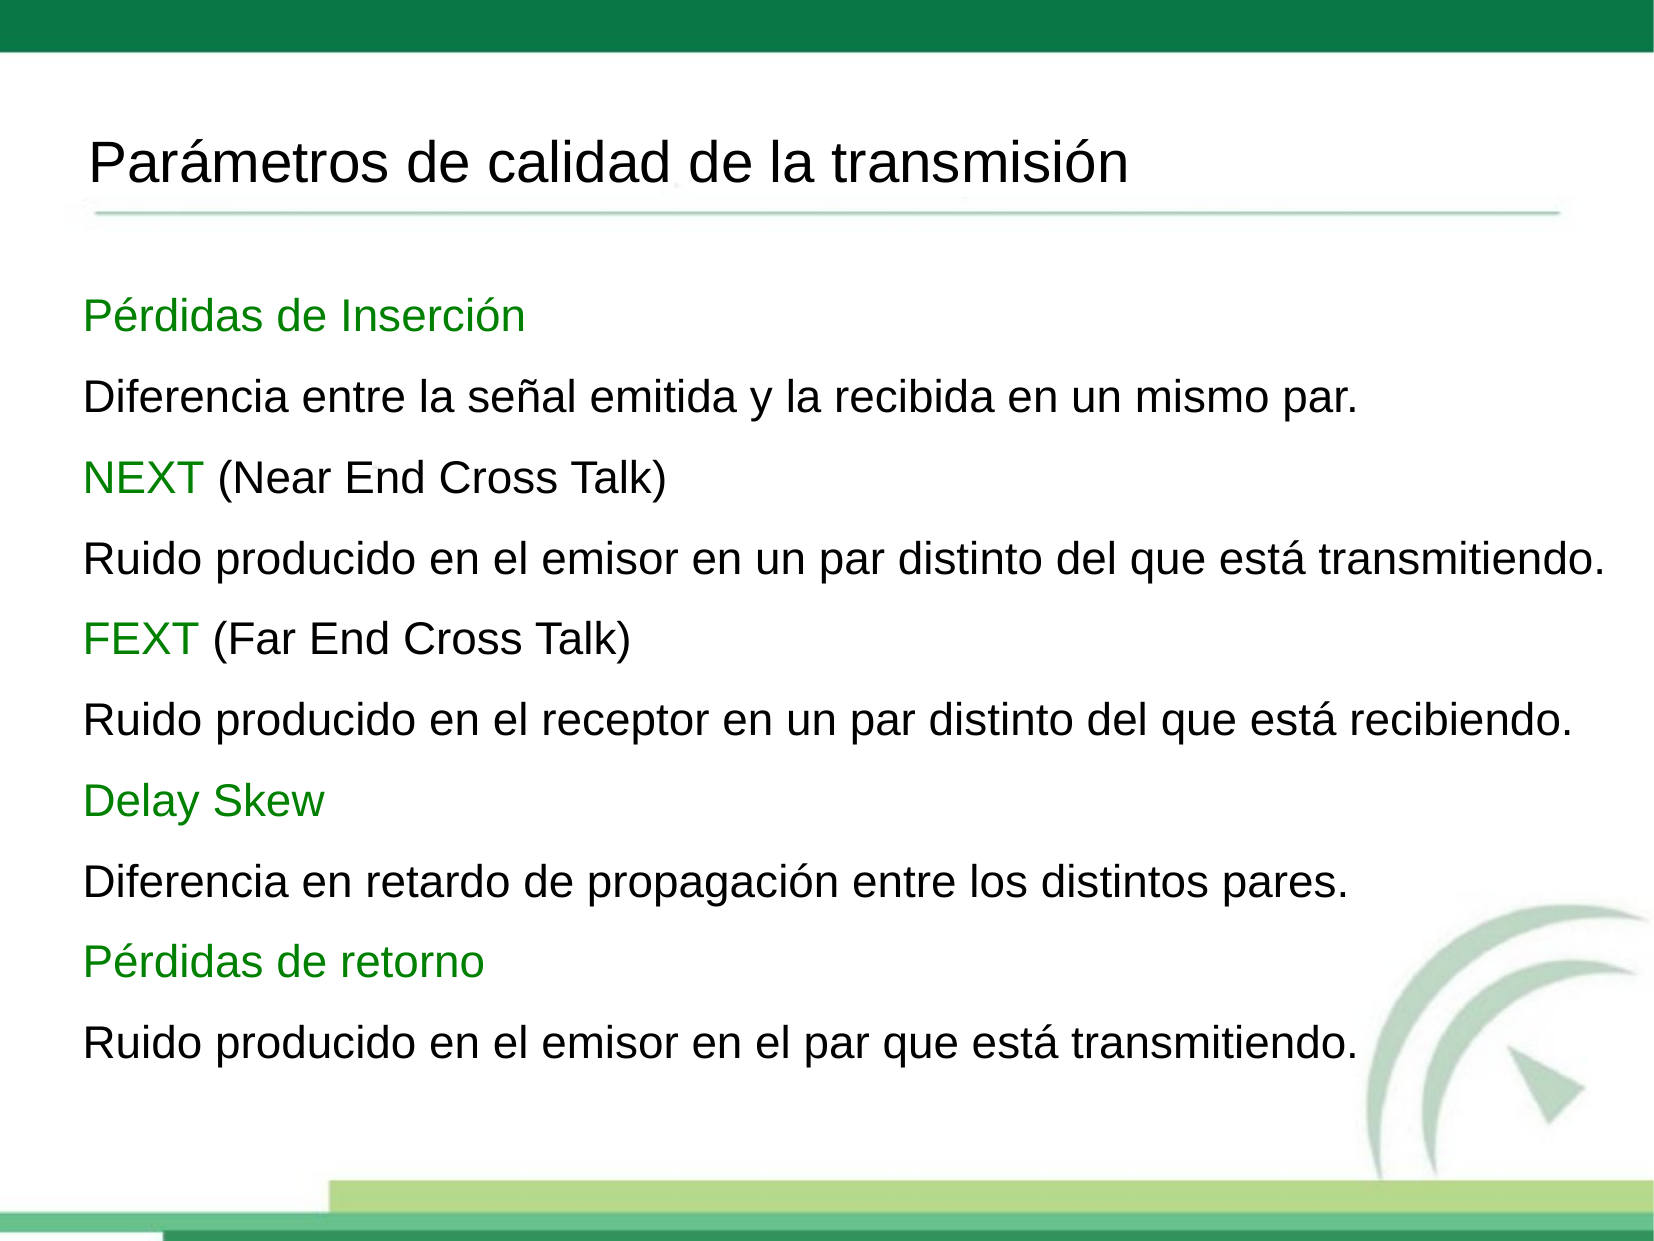

# Parámetros de calidad de la transmisión
Pérdidas de Inserción
Diferencia entre la señal emitida y la recibida en un mismo par.
NEXT (Near End Cross Talk)
Ruido producido en el emisor en un par distinto del que está transmitiendo.
FEXT (Far End Cross Talk)
Ruido producido en el receptor en un par distinto del que está recibiendo.
Delay Skew
Diferencia en retardo de propagación entre los distintos pares.
Pérdidas de retorno
Ruido producido en el emisor en el par que está transmitiendo.